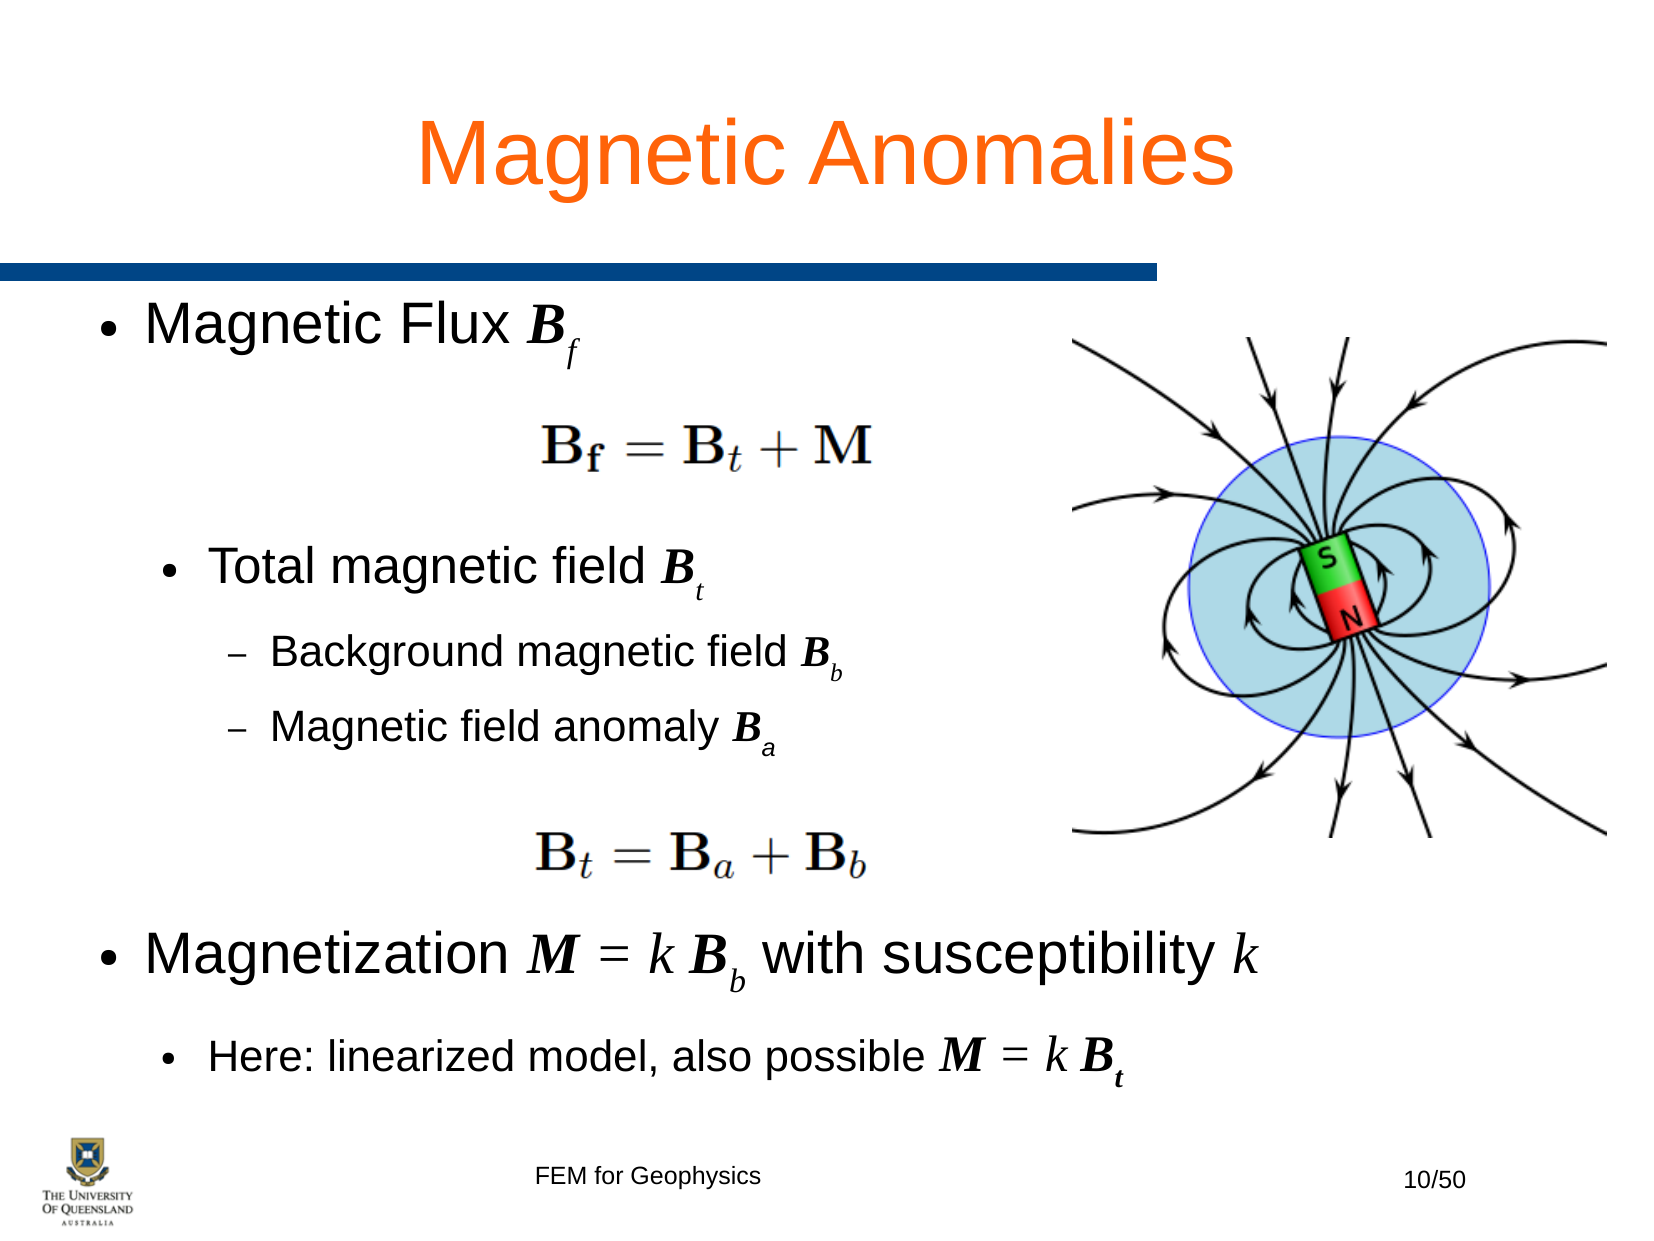

# Magnetic Anomalies
Magnetic Flux Bf
Total magnetic field Bt
Background magnetic field Bb
Magnetic field anomaly Ba
Magnetization M = k Bb with susceptibility k
Here: linearized model, also possible M = k Bt